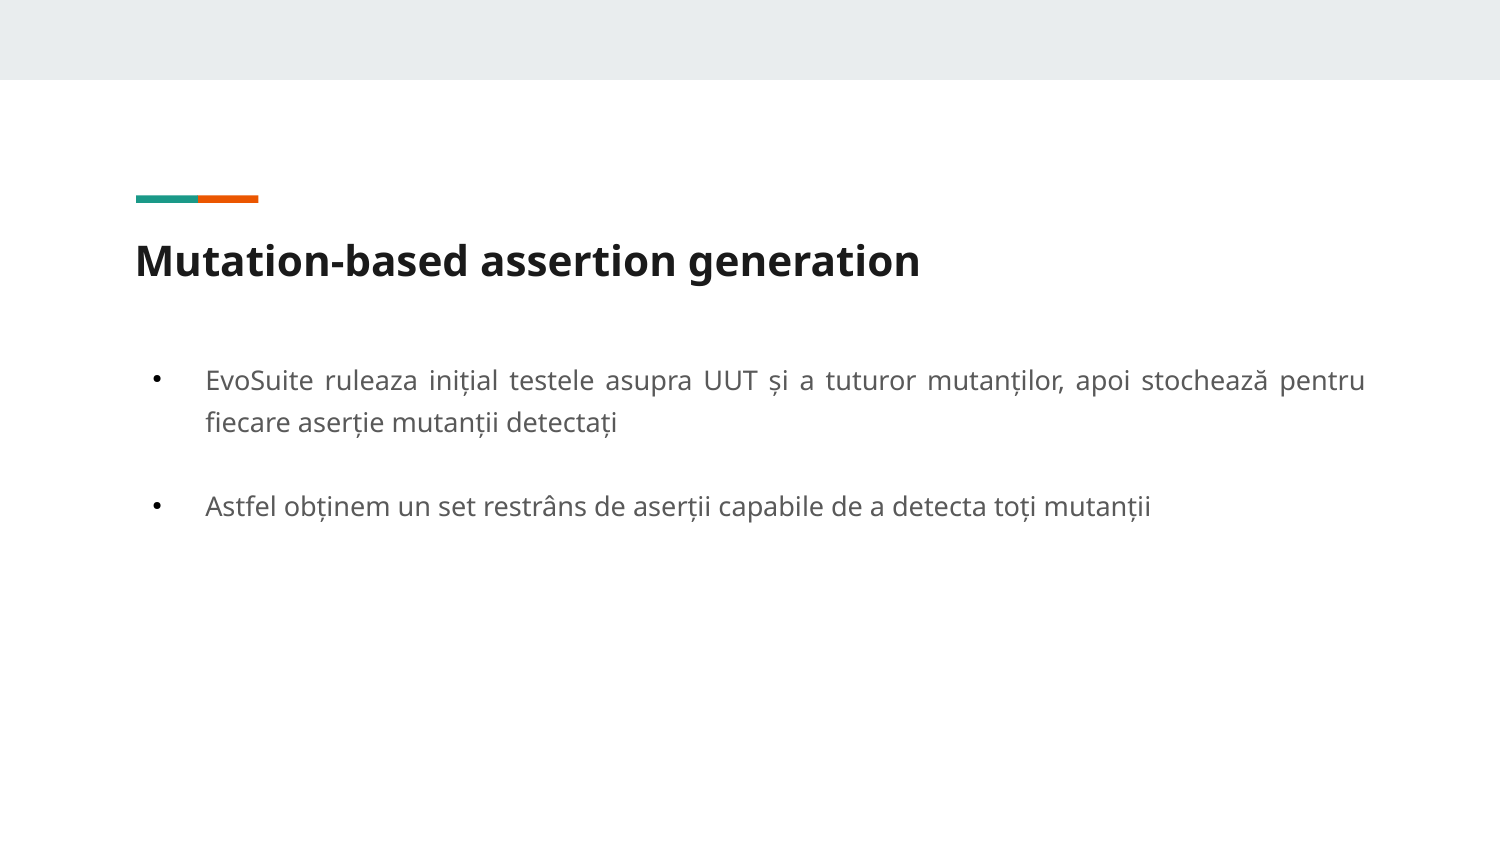

# Mutation-based assertion generation
EvoSuite ruleaza inițial testele asupra UUT și a tuturor mutanților, apoi stochează pentru fiecare aserție mutanții detectați
Astfel obținem un set restrâns de aserții capabile de a detecta toți mutanții